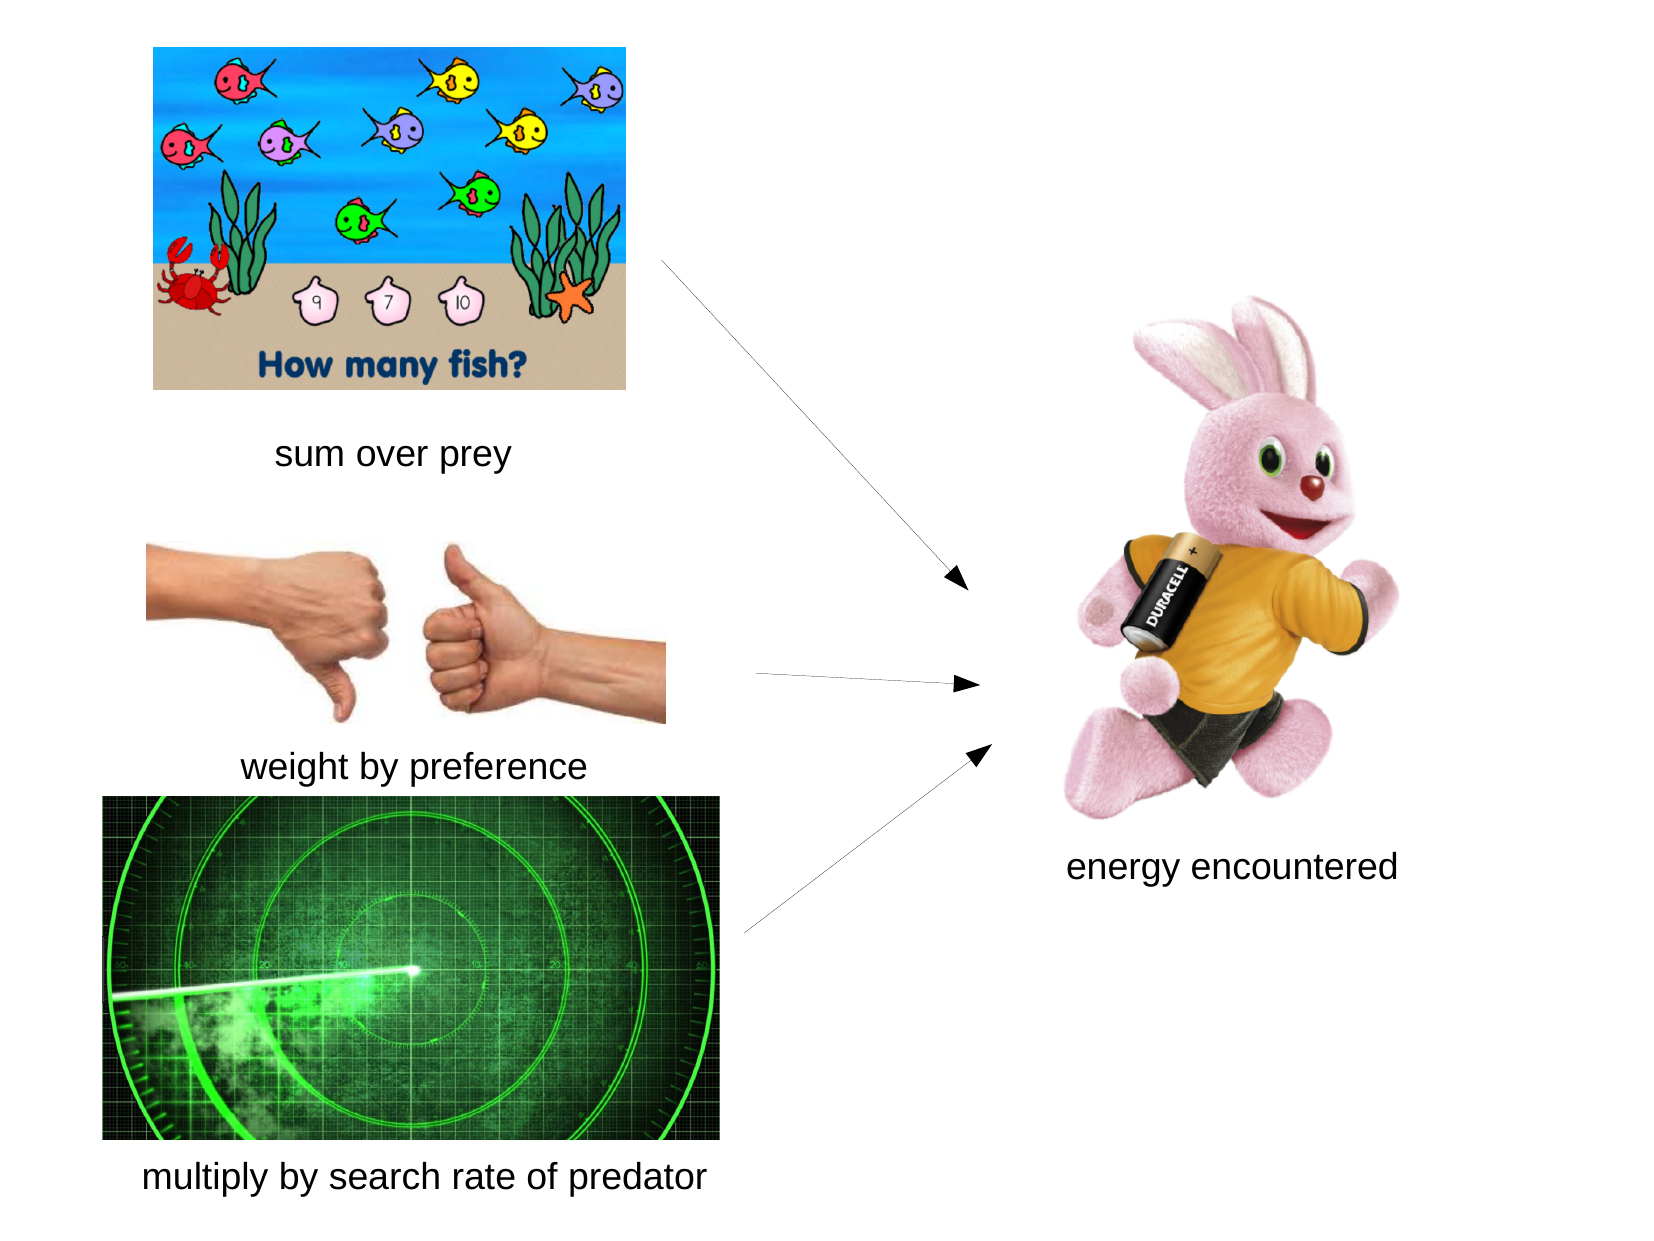

sum over prey
weight by preference
energy encountered
multiply by search rate of predator